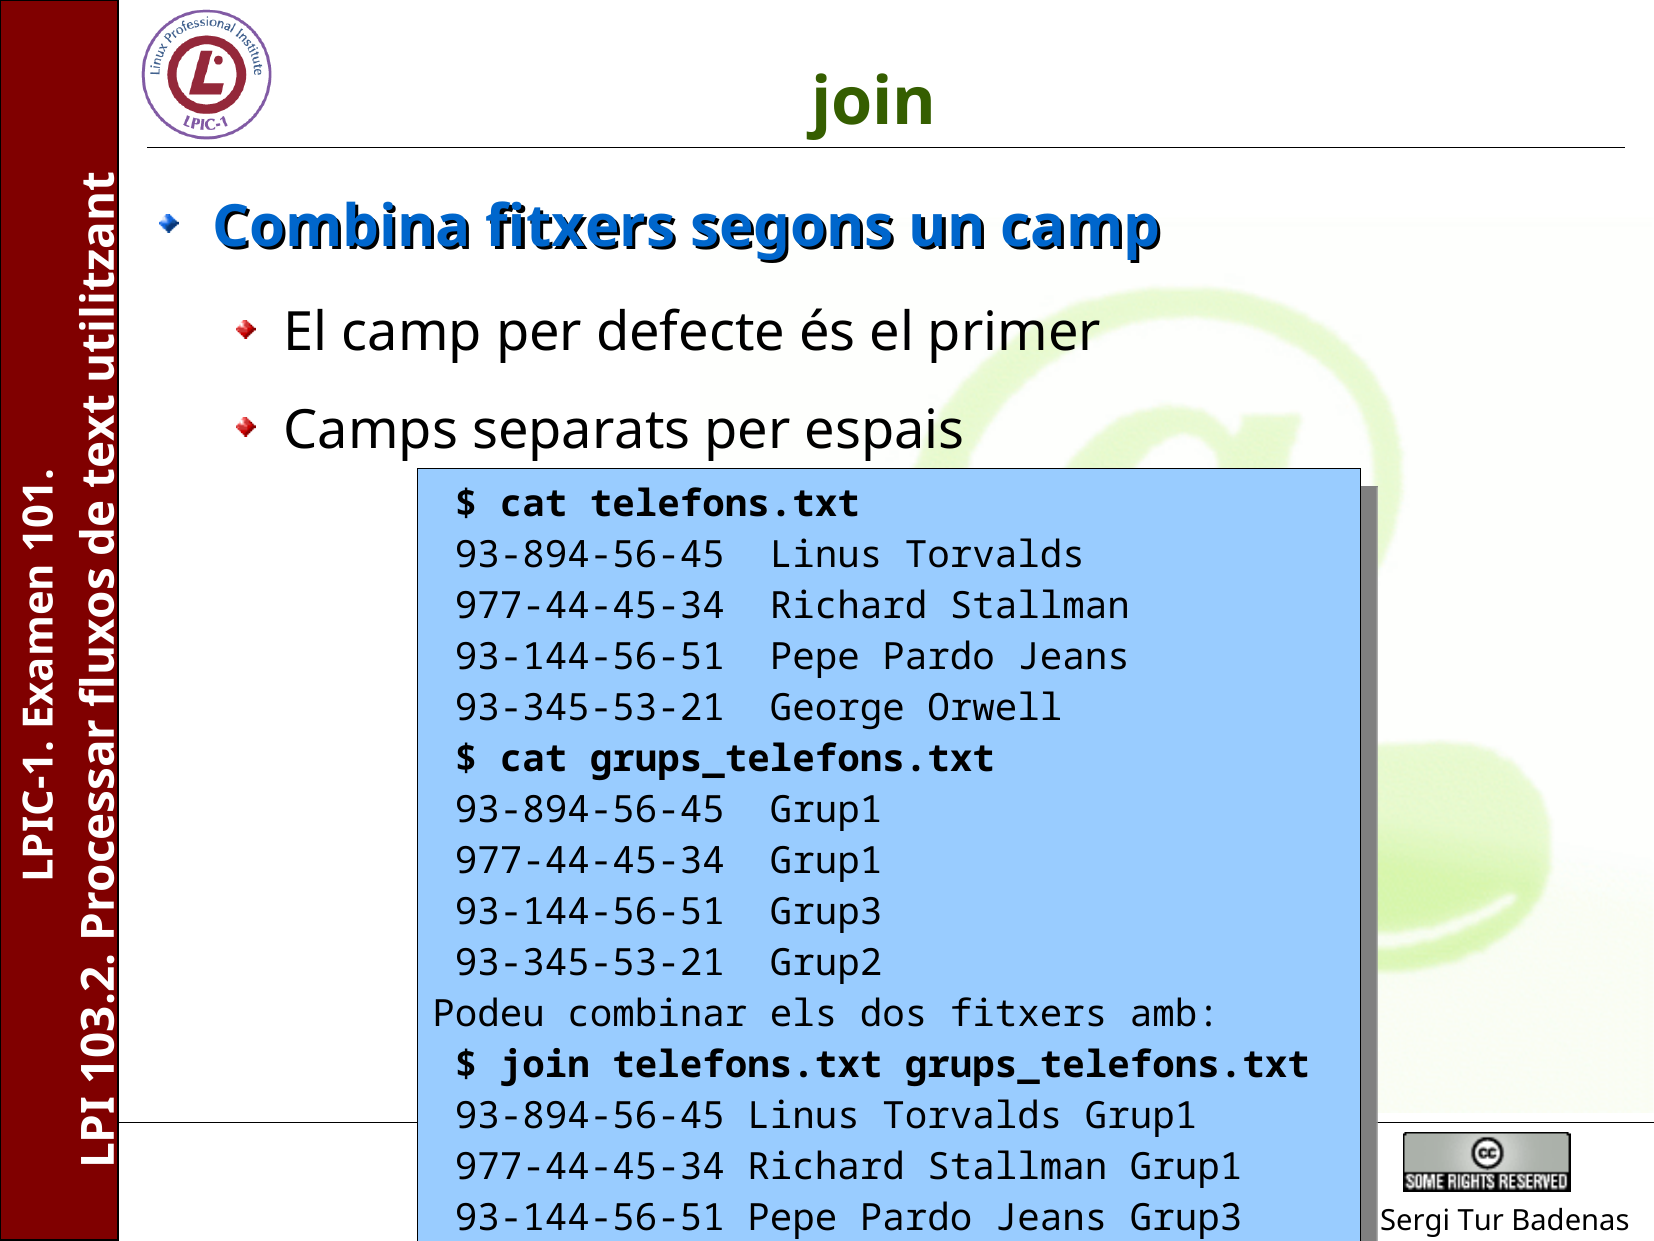

# join
Combina fitxers segons un camp
El camp per defecte és el primer
Camps separats per espais
 $ cat telefons.txt
 93-894-56-45 Linus Torvalds
 977-44-45-34 Richard Stallman
 93-144-56-51 Pepe Pardo Jeans
 93-345-53-21 George Orwell
 $ cat grups_telefons.txt
 93-894-56-45 Grup1
 977-44-45-34 Grup1
 93-144-56-51 Grup3
 93-345-53-21 Grup2
Podeu combinar els dos fitxers amb:
 $ join telefons.txt grups_telefons.txt
 93-894-56-45 Linus Torvalds Grup1
 977-44-45-34 Richard Stallman Grup1
 93-144-56-51 Pepe Pardo Jeans Grup3
 93-345-53-21 George Orwell Grup2